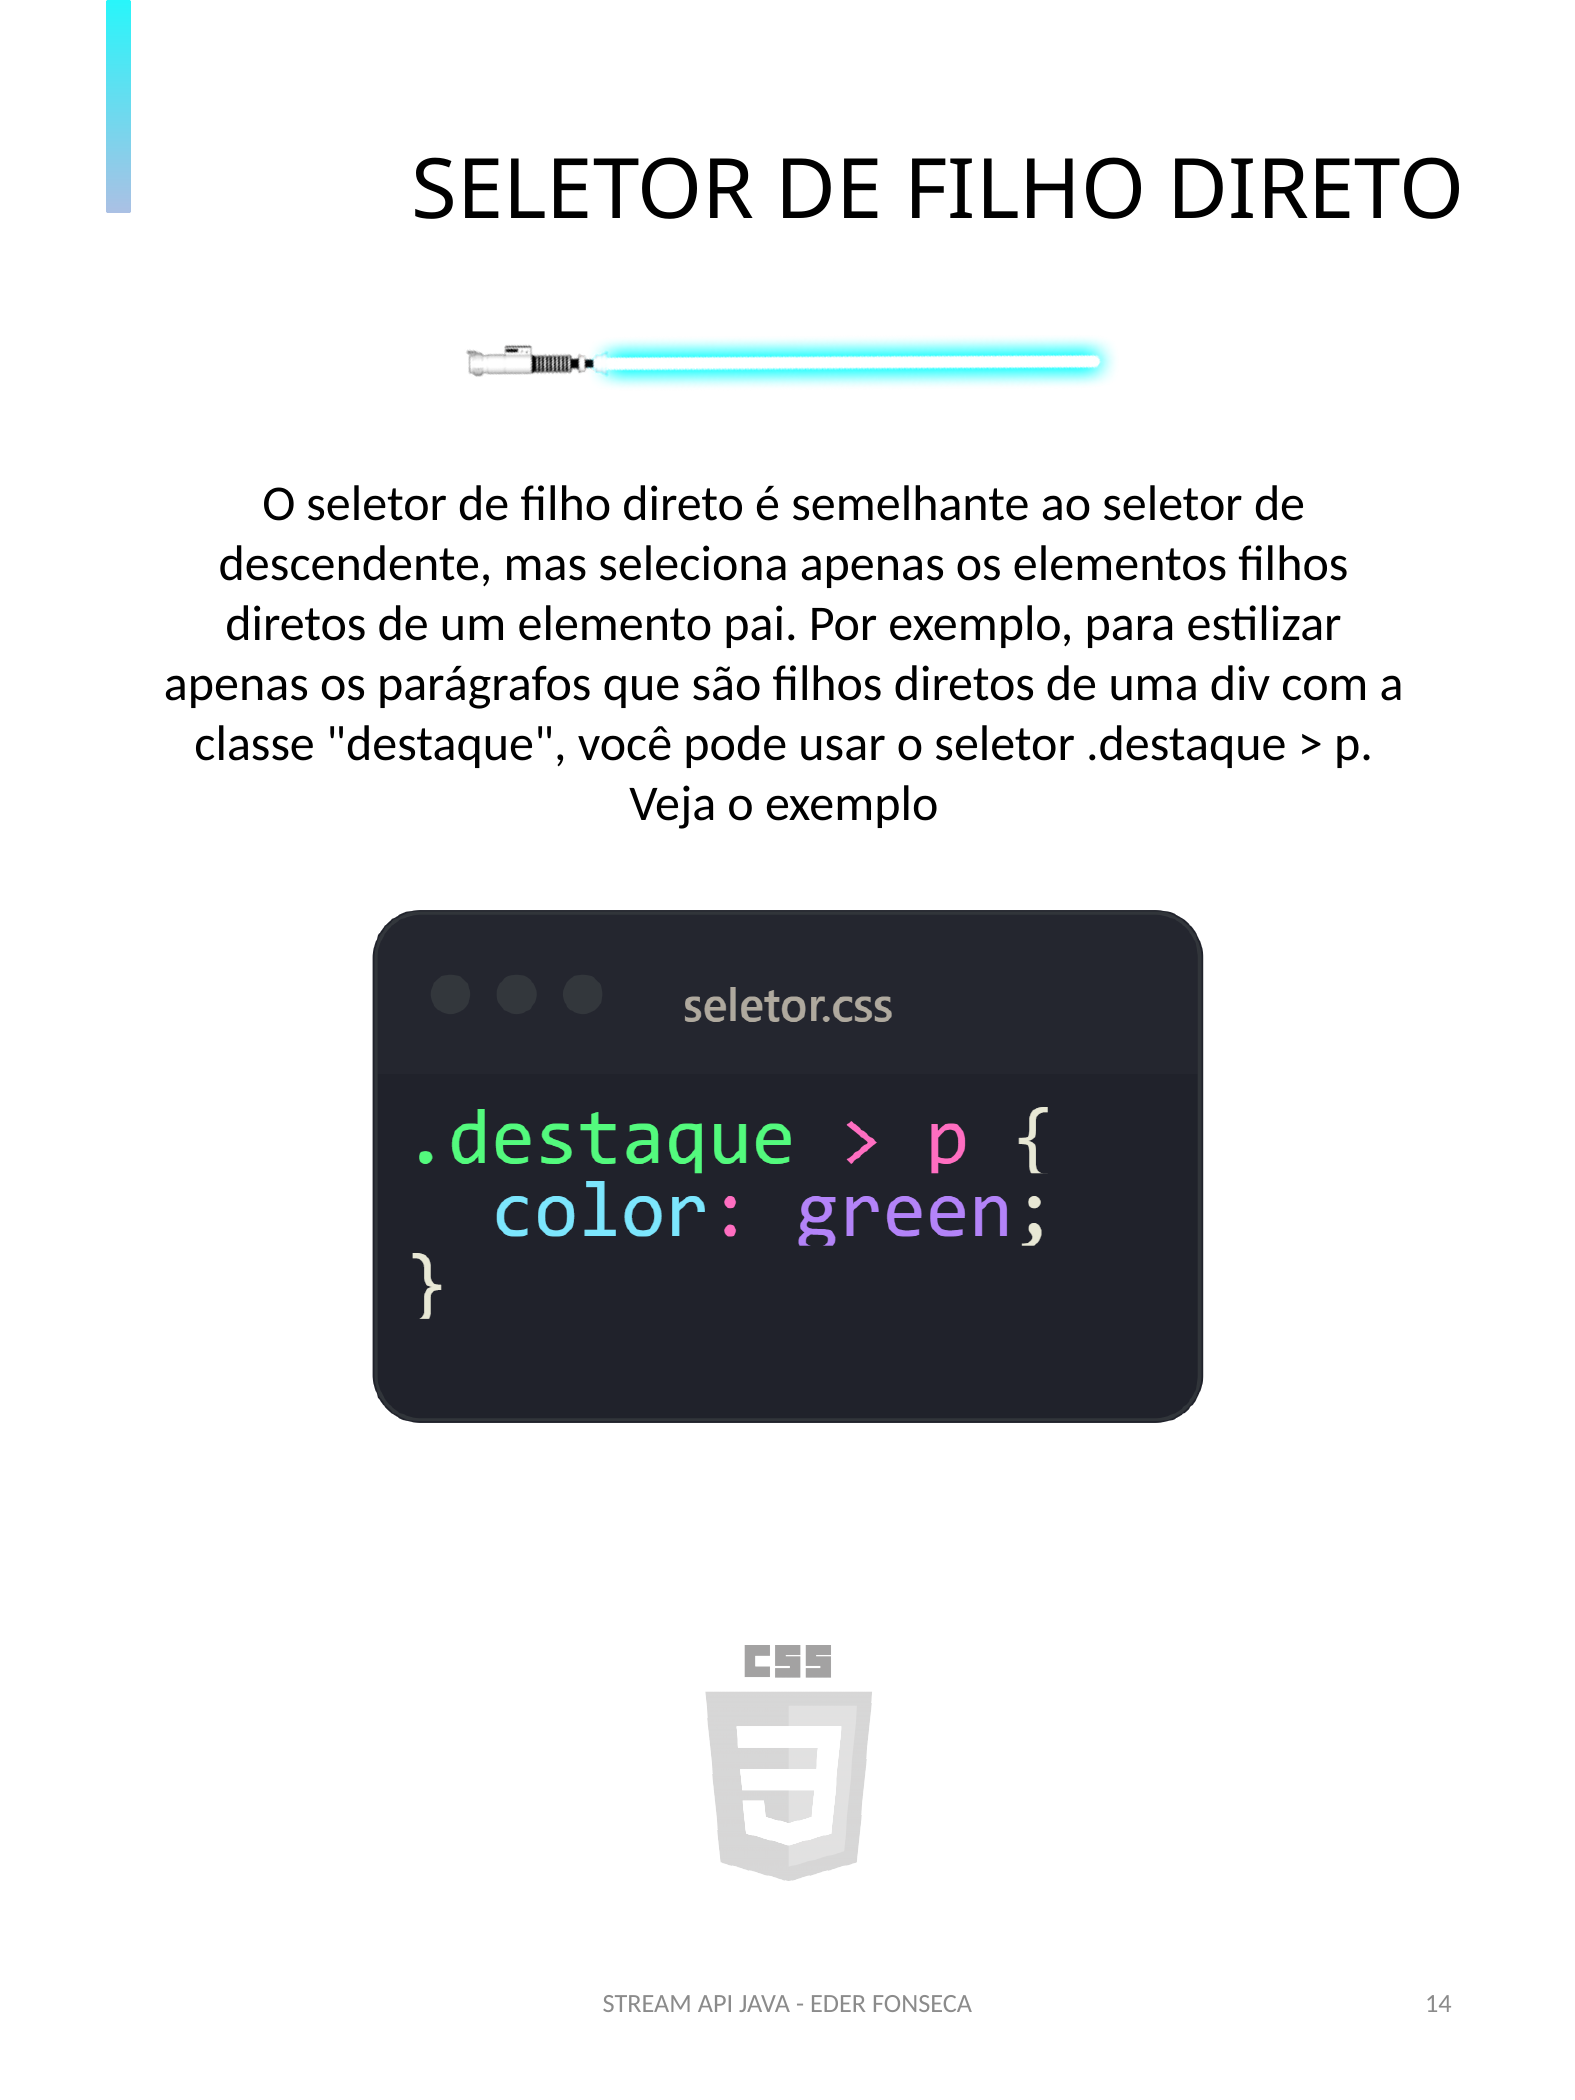

SELETOR DE FILHO DIRETO
O seletor de filho direto é semelhante ao seletor de descendente, mas seleciona apenas os elementos filhos diretos de um elemento pai. Por exemplo, para estilizar apenas os parágrafos que são filhos diretos de uma div com a classe "destaque", você pode usar o seletor .destaque > p. Veja o exemplo
STREAM API JAVA - EDER FONSECA
14